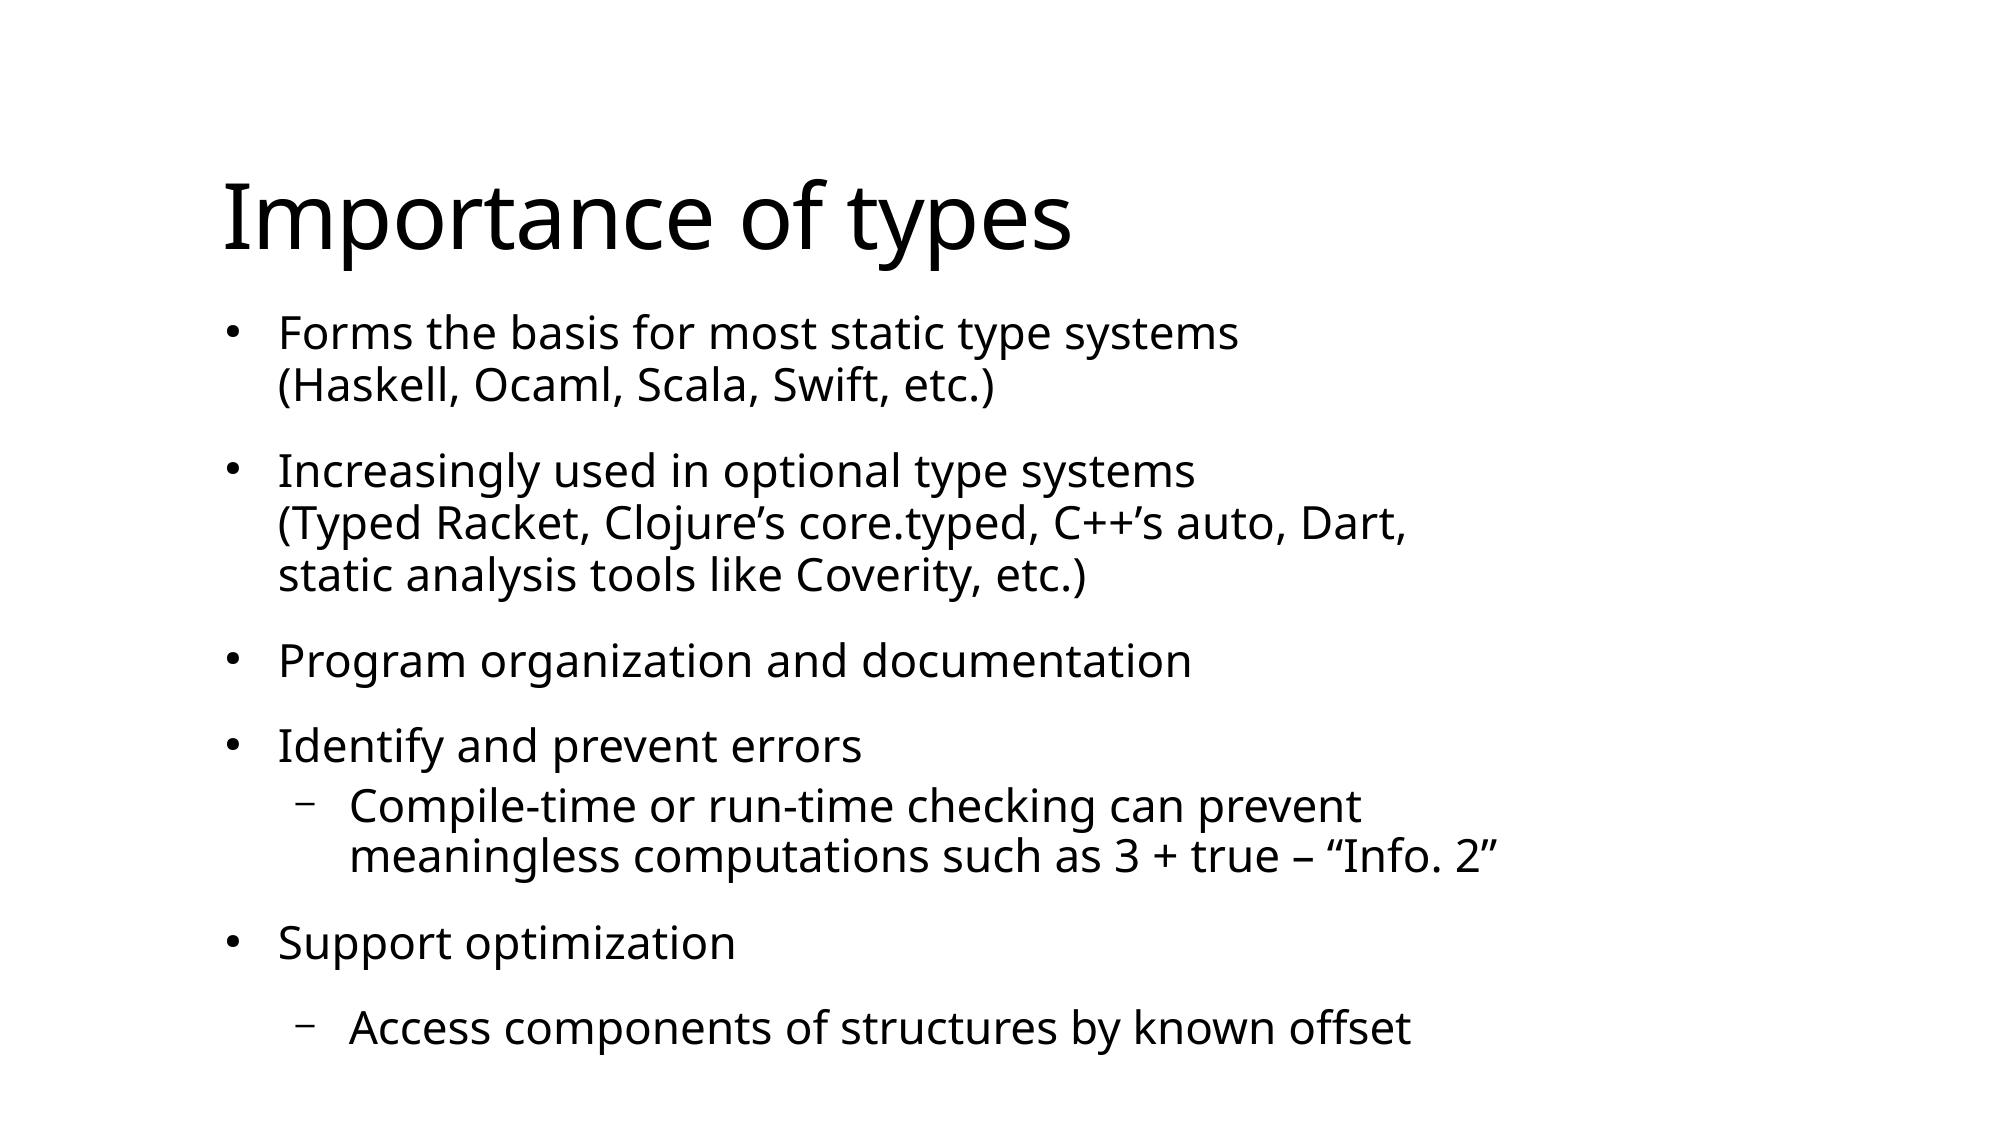

# Importance of types
Forms the basis for most static type systems
(Haskell, Ocaml, Scala, Swift, etc.)
Increasingly used in optional type systems
(Typed Racket, Clojure’s core.typed, C++’s auto, Dart,
static analysis tools like Coverity, etc.)
Program organization and documentation
Identify and prevent errors
Compile-time or run-time checking can prevent
meaningless computations such as 3 + true – “Info. 2”
Support optimization
Access components of structures by known offset